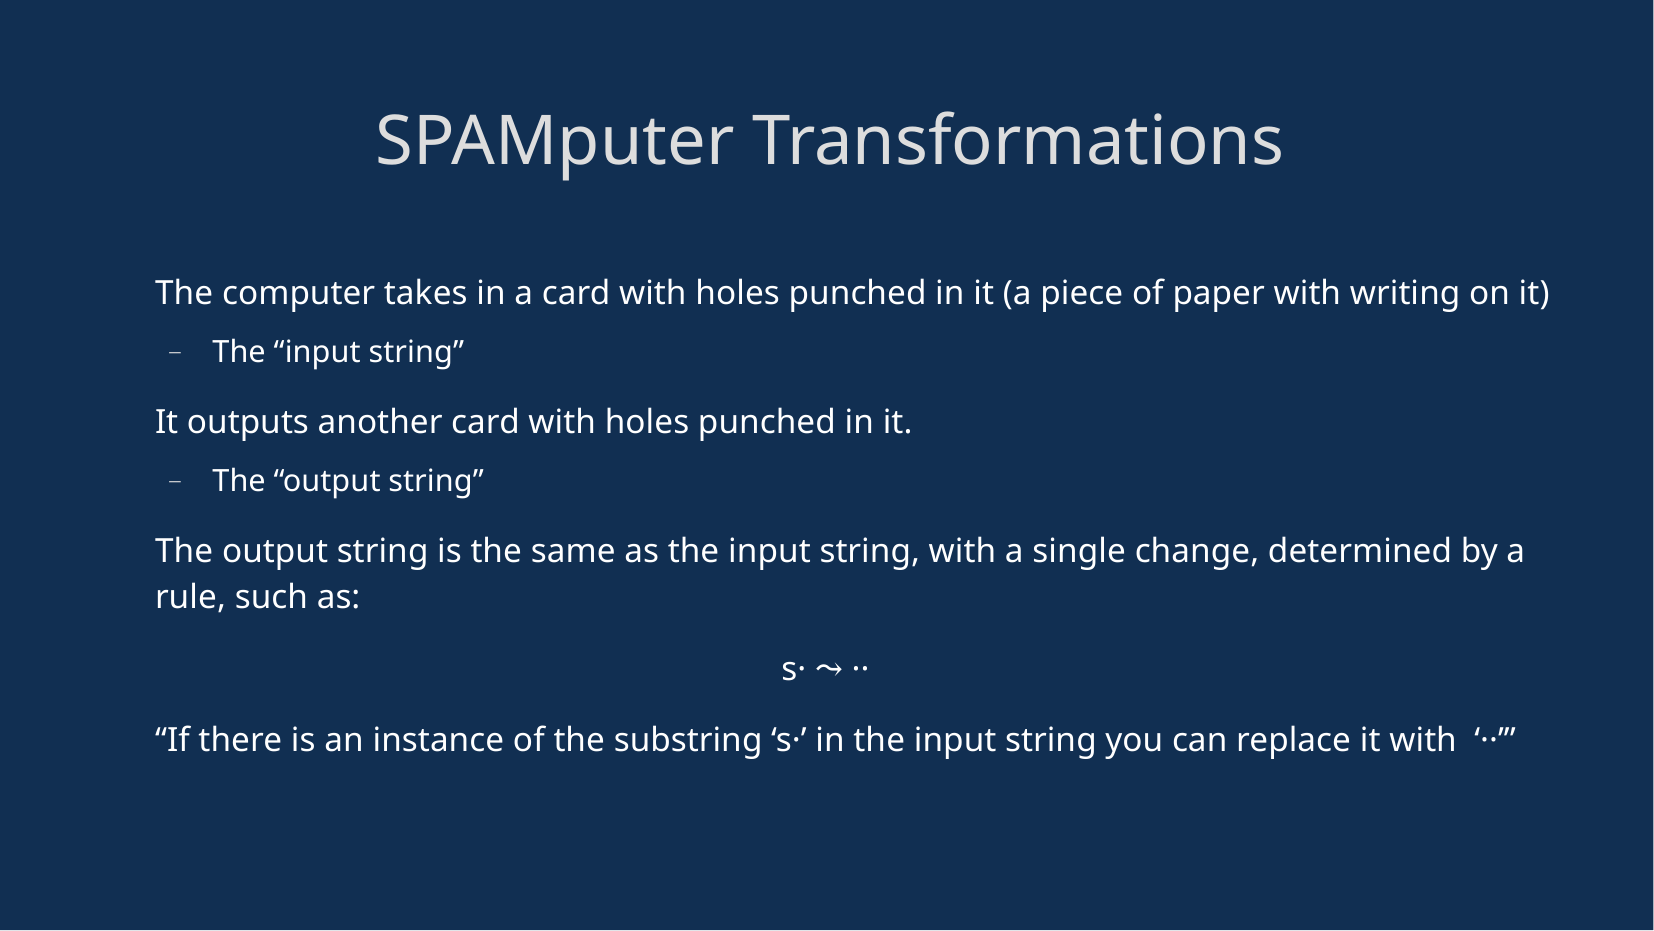

# SPAMputer Transformations
The computer takes in a card with holes punched in it (a piece of paper with writing on it)
The “input string”
It outputs another card with holes punched in it.
The “output string”
The output string is the same as the input string, with a single change, determined by a rule, such as:
s· ⤳ ··
“If there is an instance of the substring ‘s·’ in the input string you can replace it with ‘··’”